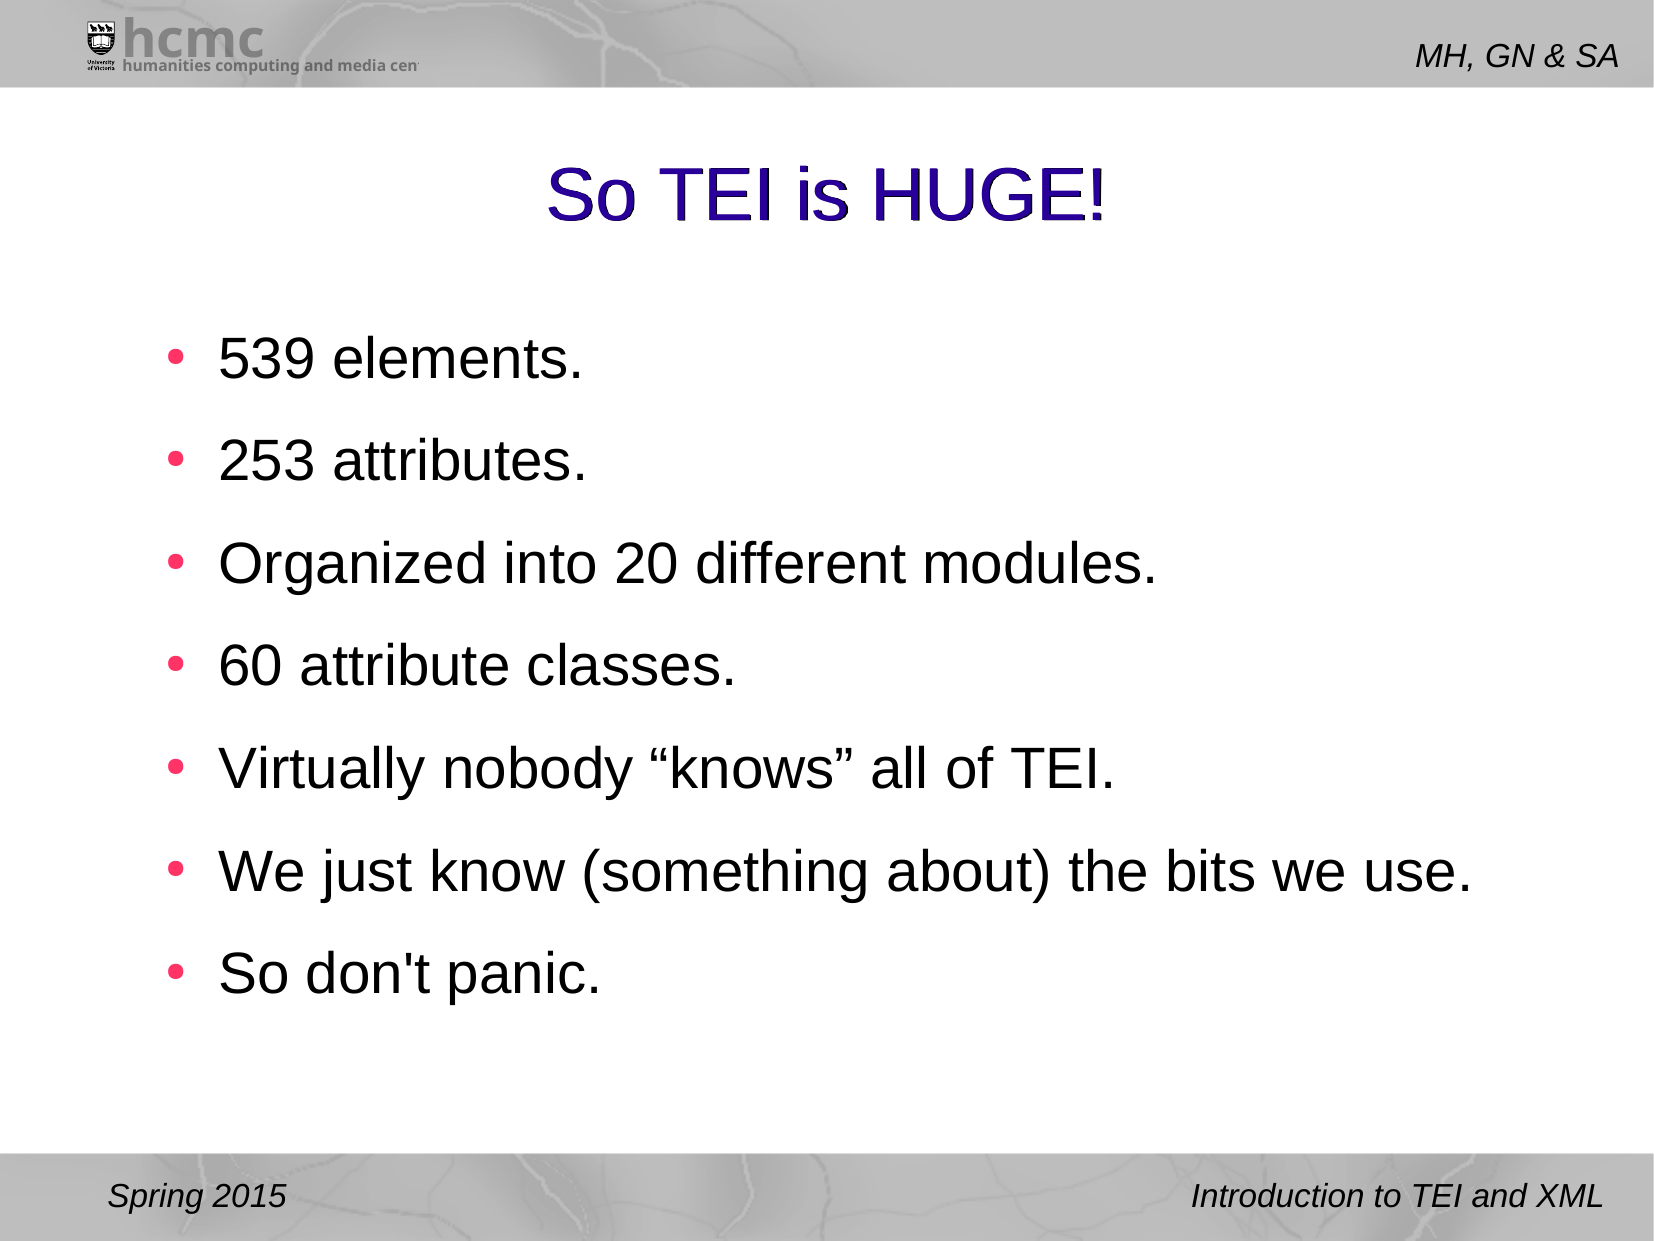

# So TEI is HUGE!
539 elements.
253 attributes.
Organized into 20 different modules.
60 attribute classes.
Virtually nobody “knows” all of TEI.
We just know (something about) the bits we use.
So don't panic.